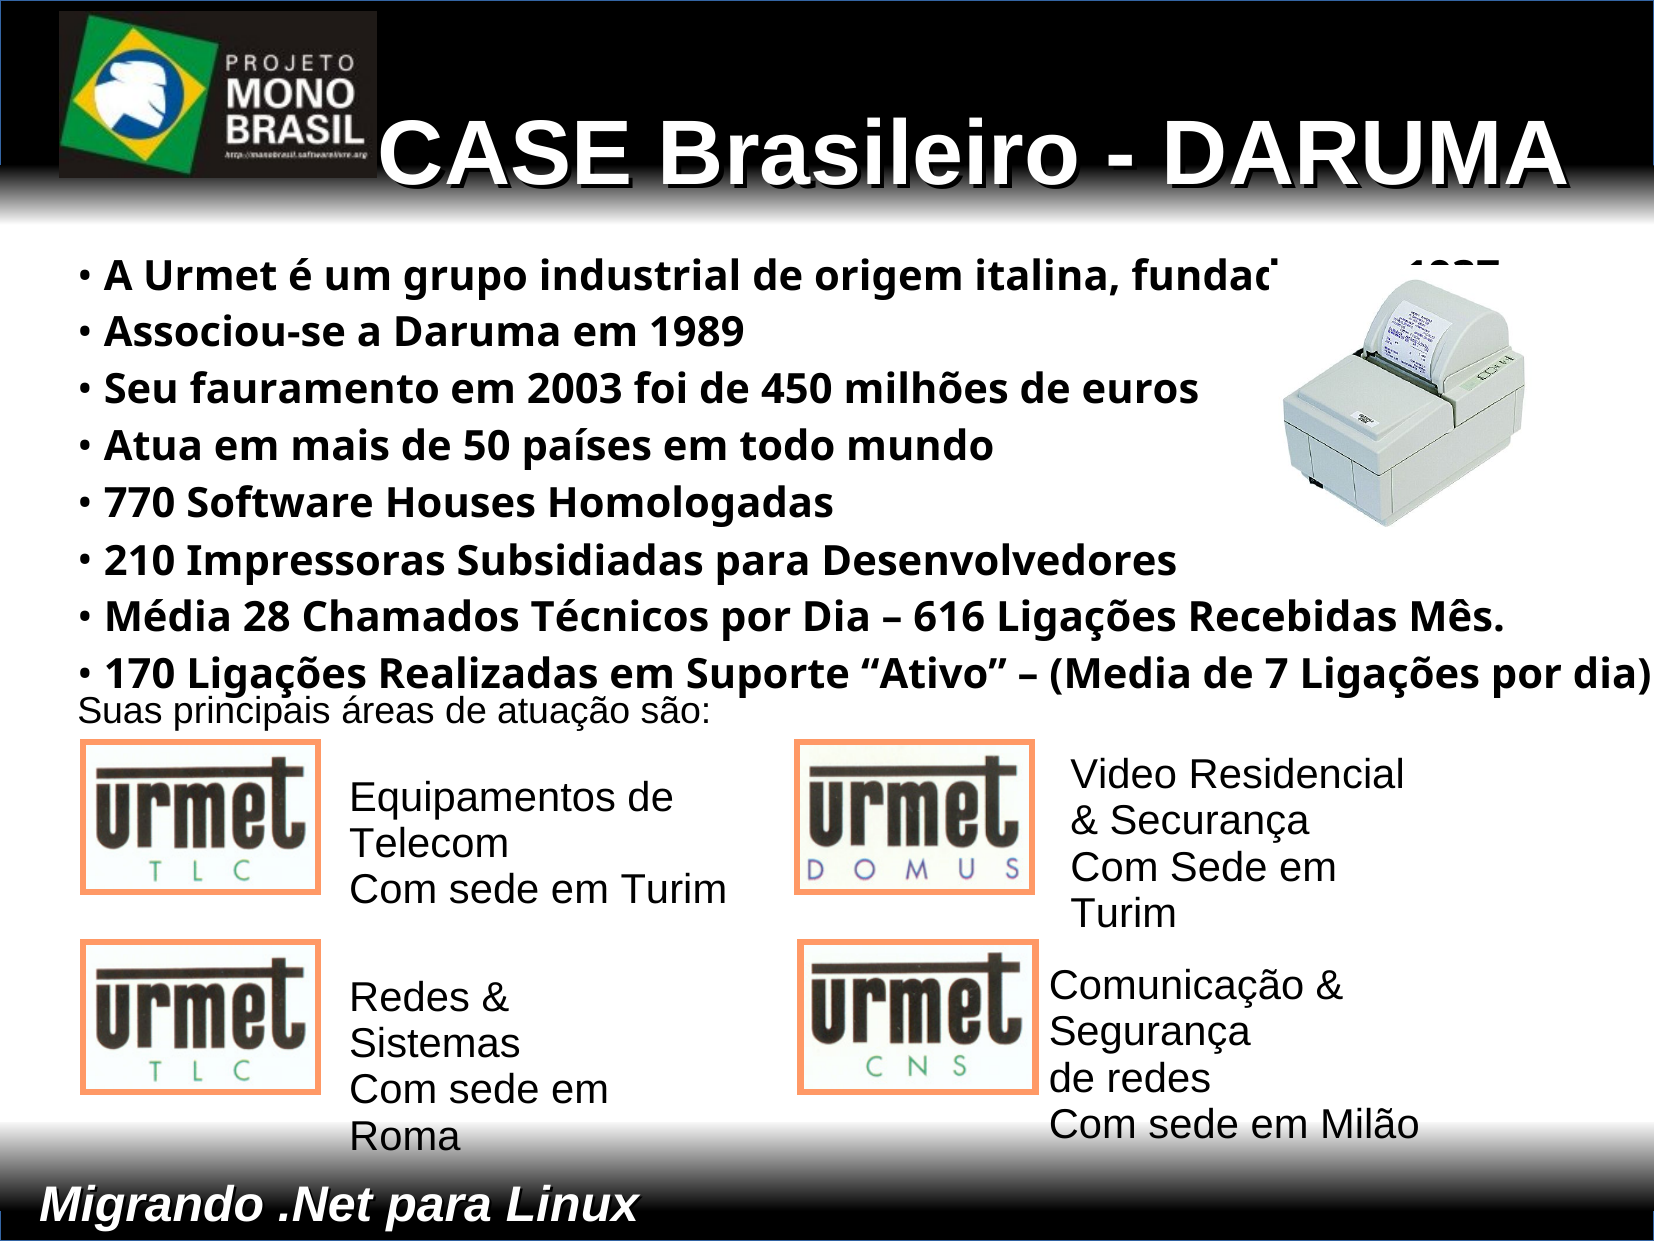

# CASE Brasileiro - DARUMA
 A Urmet é um grupo industrial de origem italina, fundado em 1937
 Associou-se a Daruma em 1989
 Seu fauramento em 2003 foi de 450 milhões de euros
 Atua em mais de 50 países em todo mundo
 770 Software Houses Homologadas
 210 Impressoras Subsidiadas para Desenvolvedores
 Média 28 Chamados Técnicos por Dia – 616 Ligações Recebidas Mês.
 170 Ligações Realizadas em Suporte “Ativo” – (Media de 7 Ligações por dia)
Suas principais áreas de atuação são:
Video Residencial
& Securança
Com Sede em Turim
Equipamentos de Telecom
Com sede em Turim
Comunicação & Segurança
de redes
Com sede em Milão
Redes & Sistemas
Com sede em Roma
Migrando .Net para Linux